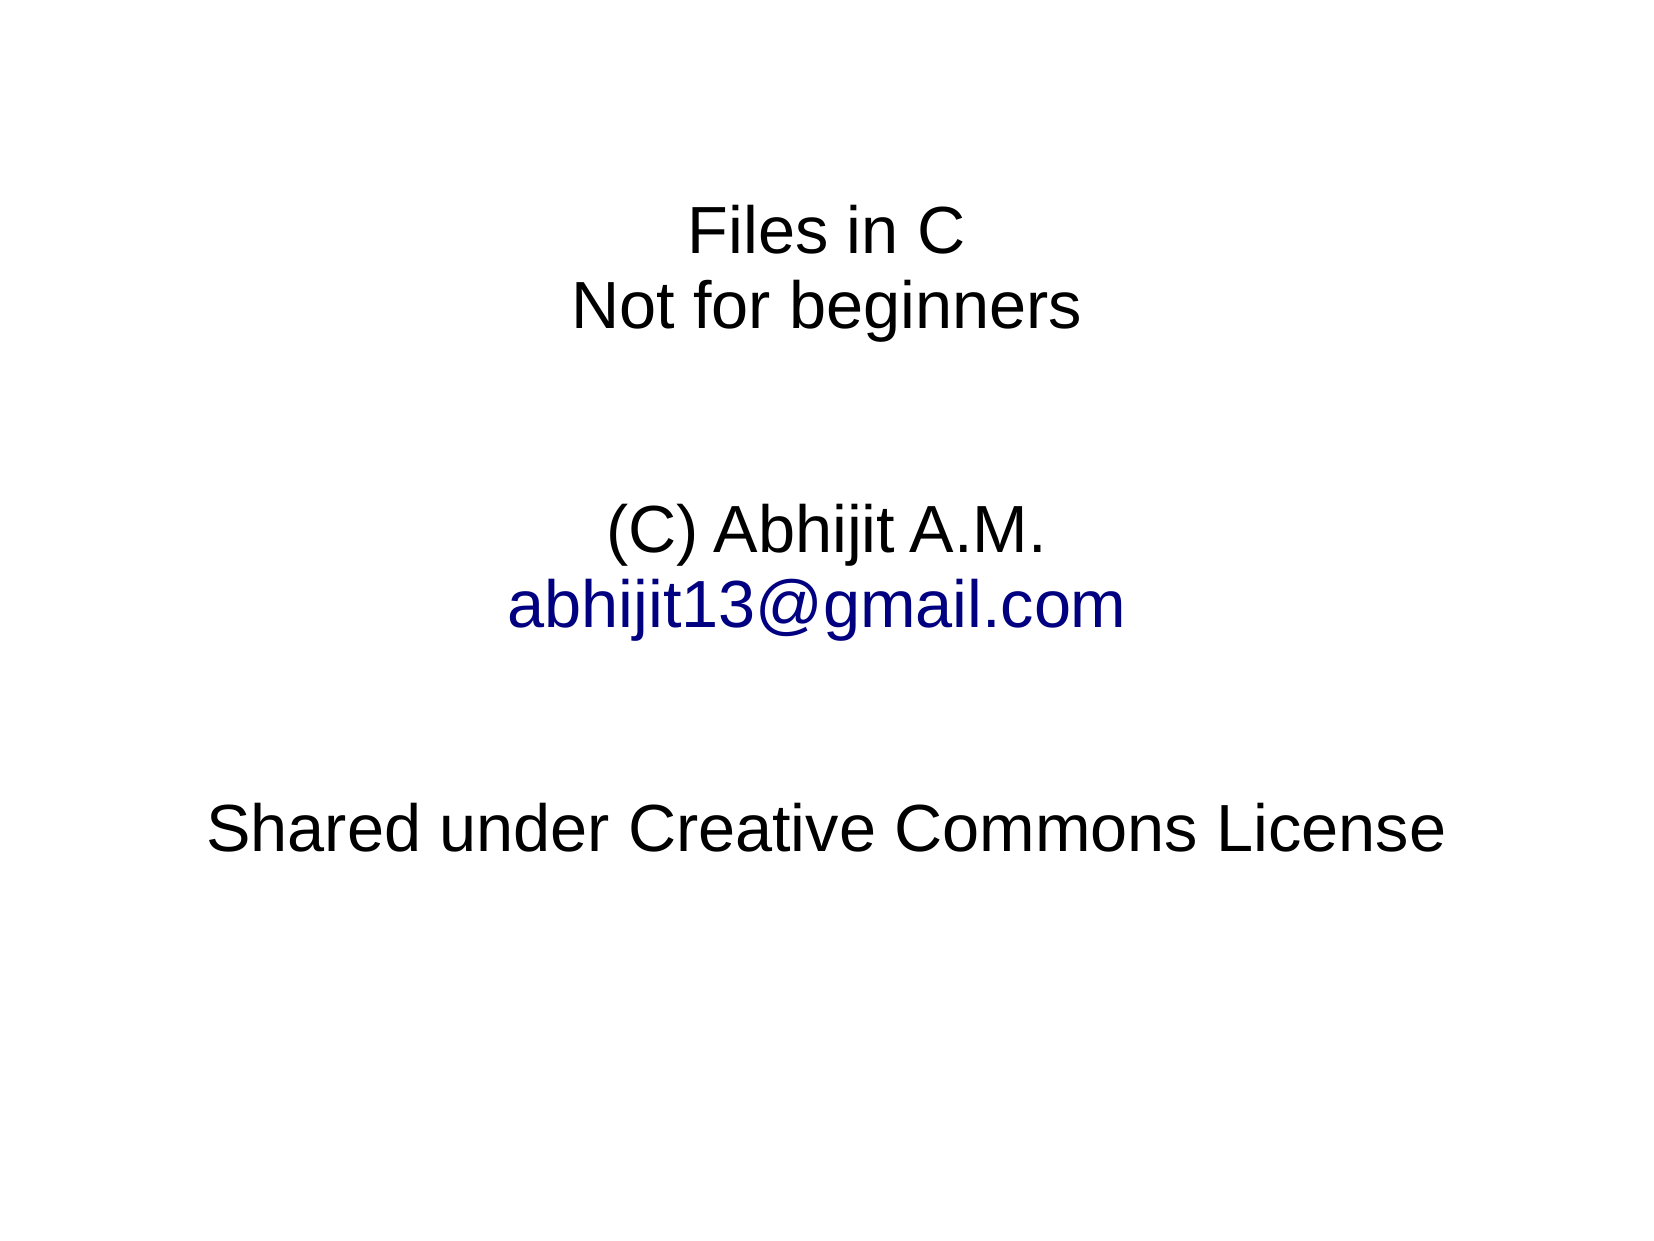

# Files in C
Not for beginners
(C) Abhijit A.M.
abhijit13@gmail.com
Shared under Creative Commons License